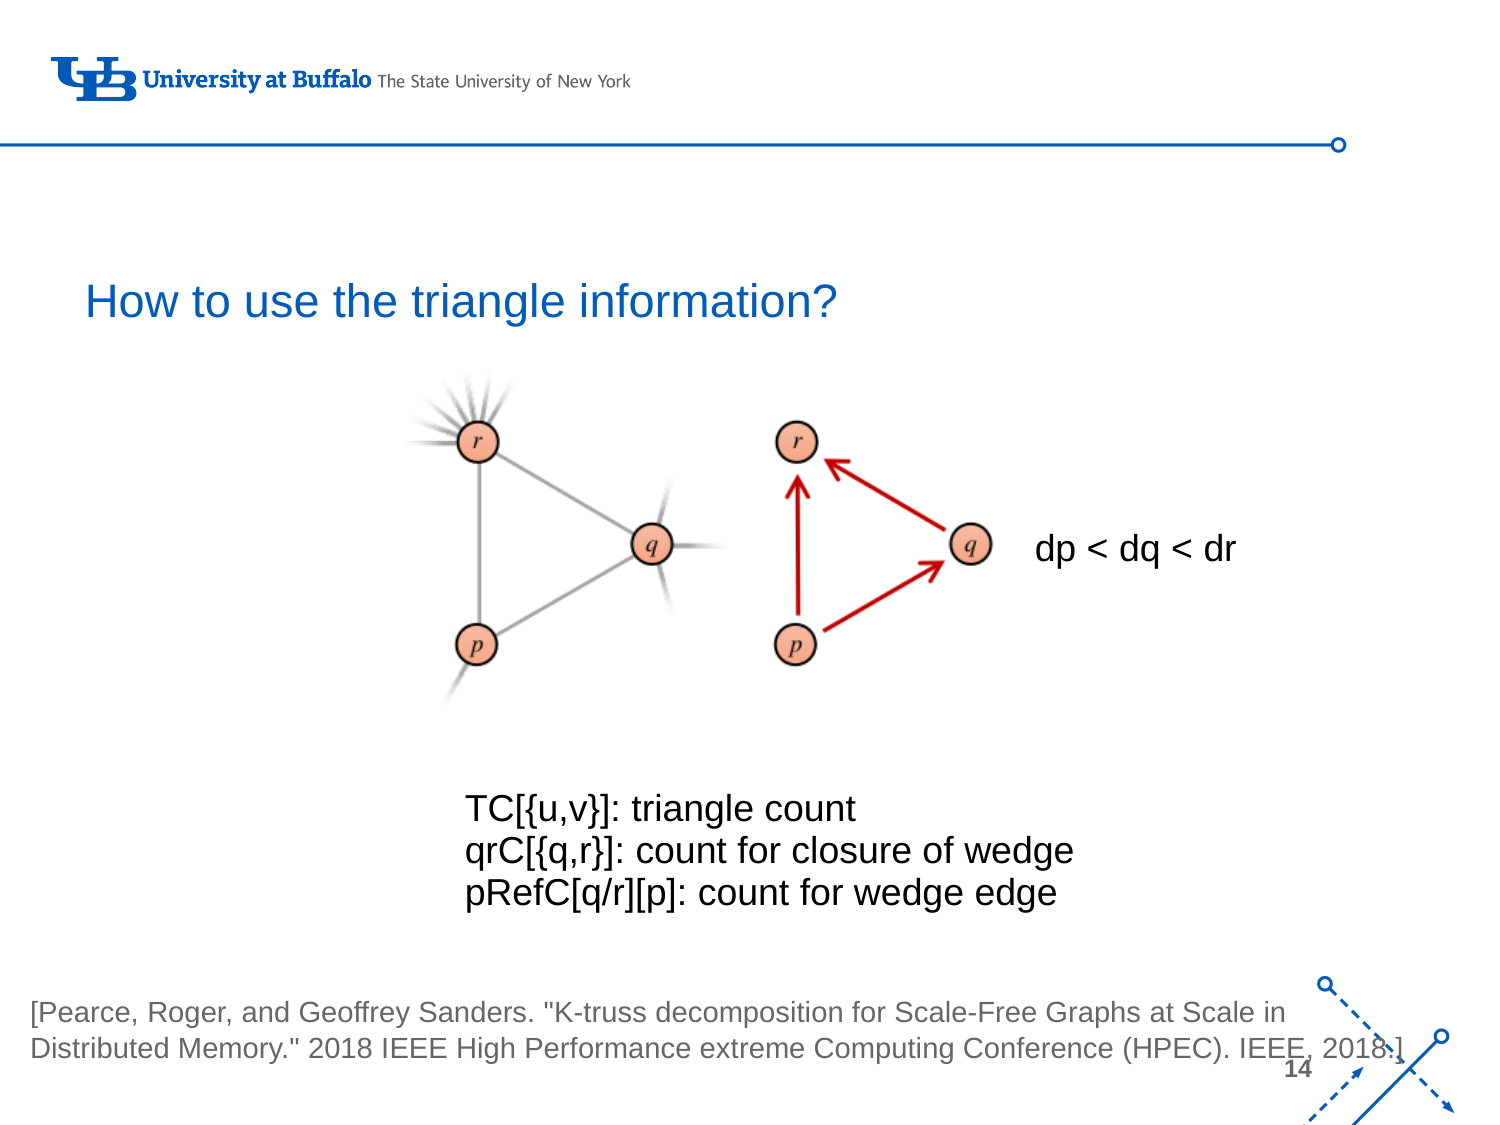

# How to use the triangle information?
dp < dq < dr
TC[{u,v}]: triangle count
qrC[{q,r}]: count for closure of wedge
pRefC[q/r][p]: count for wedge edge
[Pearce, Roger, and Geoffrey Sanders. "K-truss decomposition for Scale-Free Graphs at Scale in Distributed Memory." 2018 IEEE High Performance extreme Computing Conference (HPEC). IEEE, 2018.]